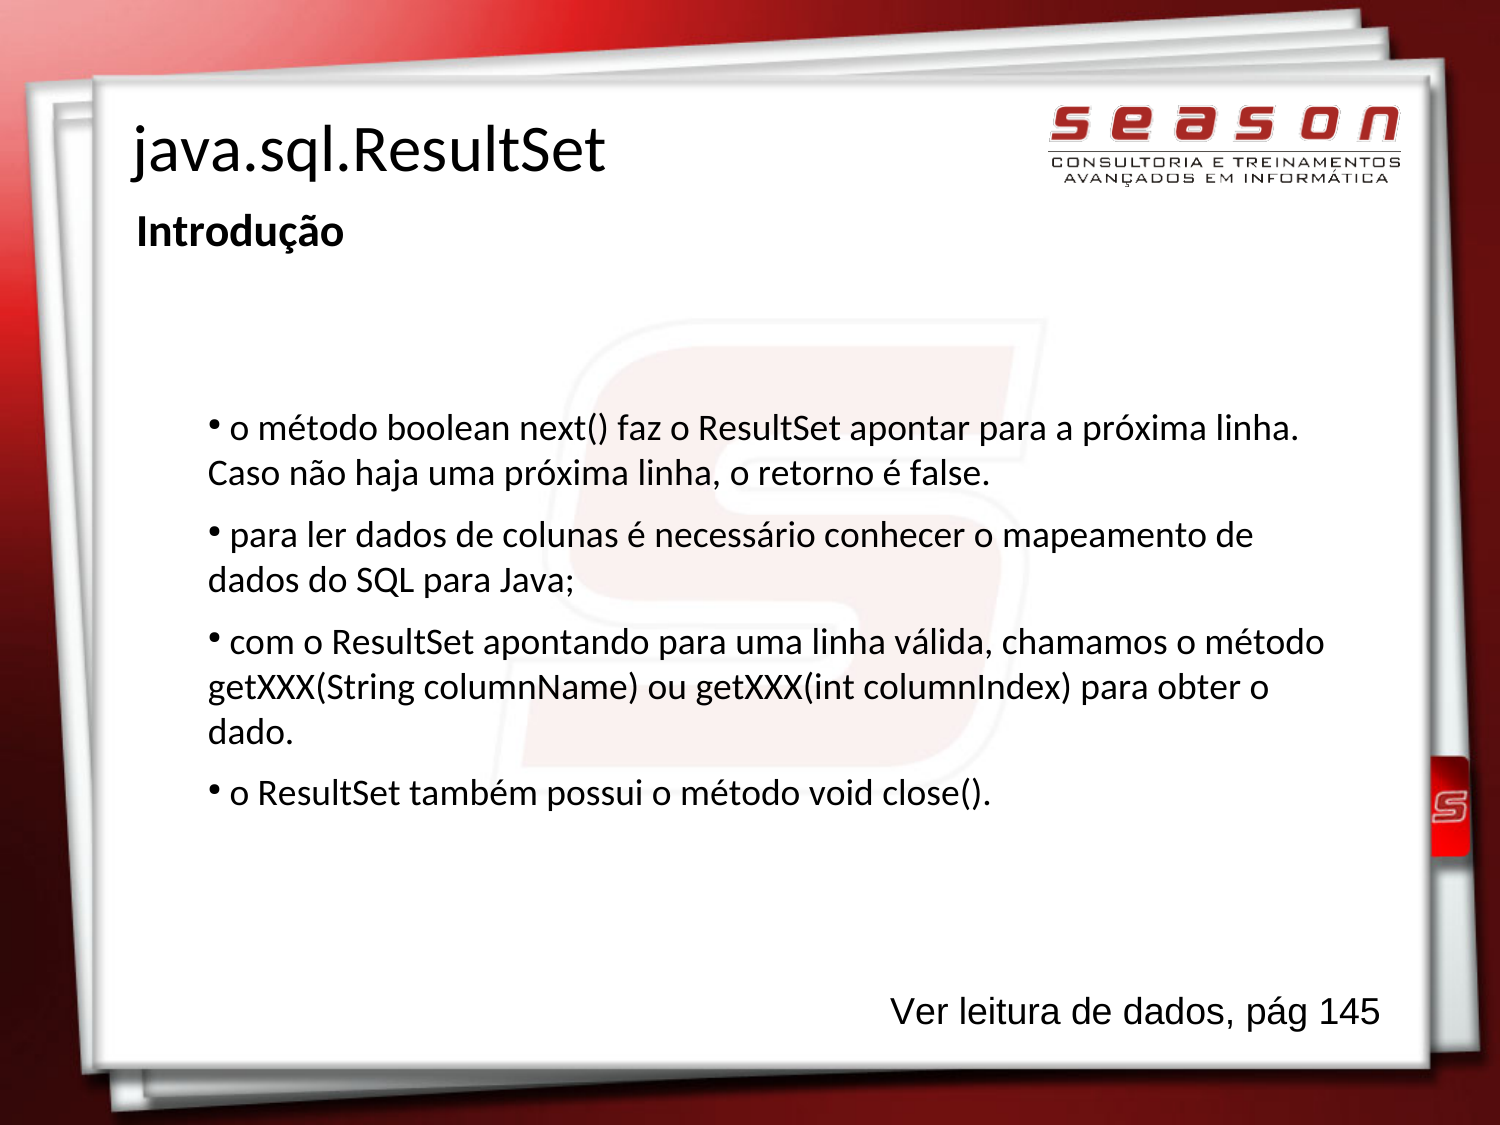

# java.sql.ResultSet
Introdução
 o método boolean next() faz o ResultSet apontar para a próxima linha. Caso não haja uma próxima linha, o retorno é false.
 para ler dados de colunas é necessário conhecer o mapeamento de dados do SQL para Java;
 com o ResultSet apontando para uma linha válida, chamamos o método getXXX(String columnName) ou getXXX(int columnIndex) para obter o dado.
 o ResultSet também possui o método void close().
Ver leitura de dados, pág 145